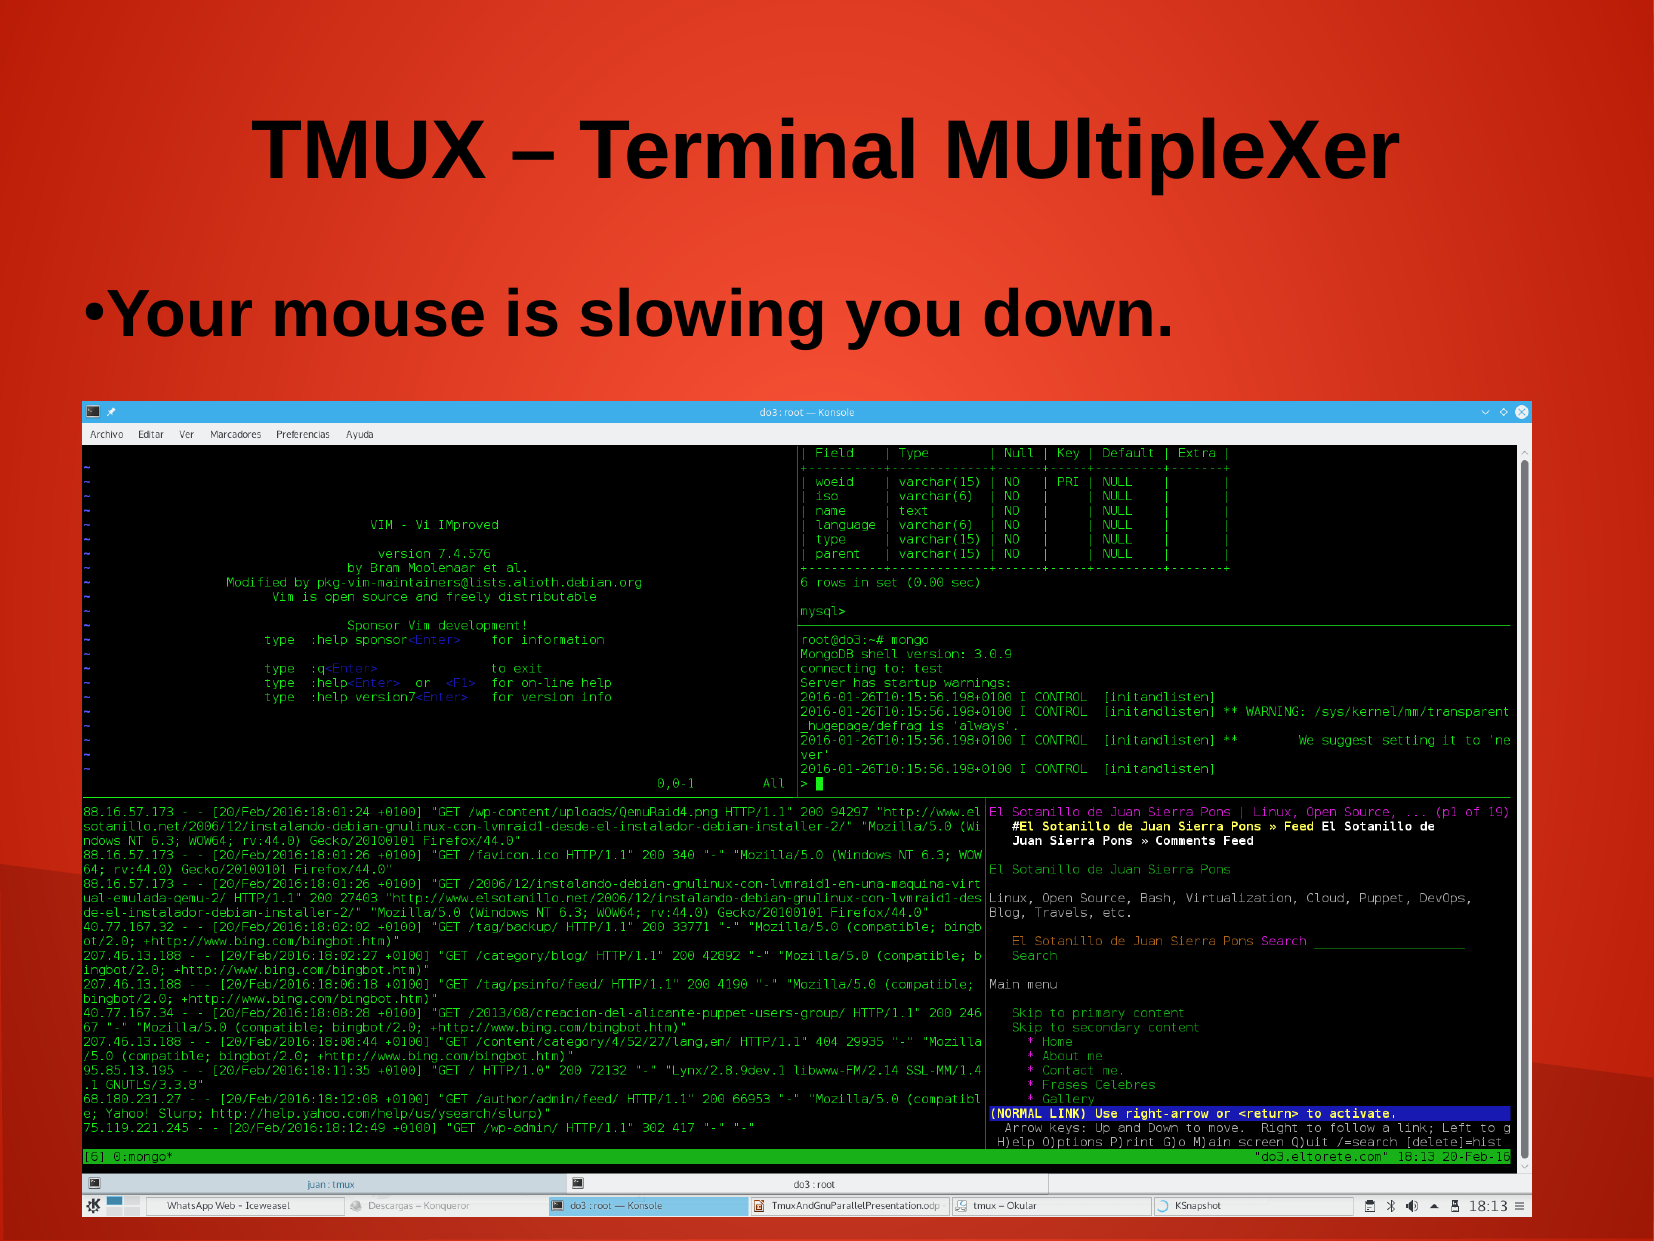

# TMUX – Terminal MUltipleXer
Your mouse is slowing you down.